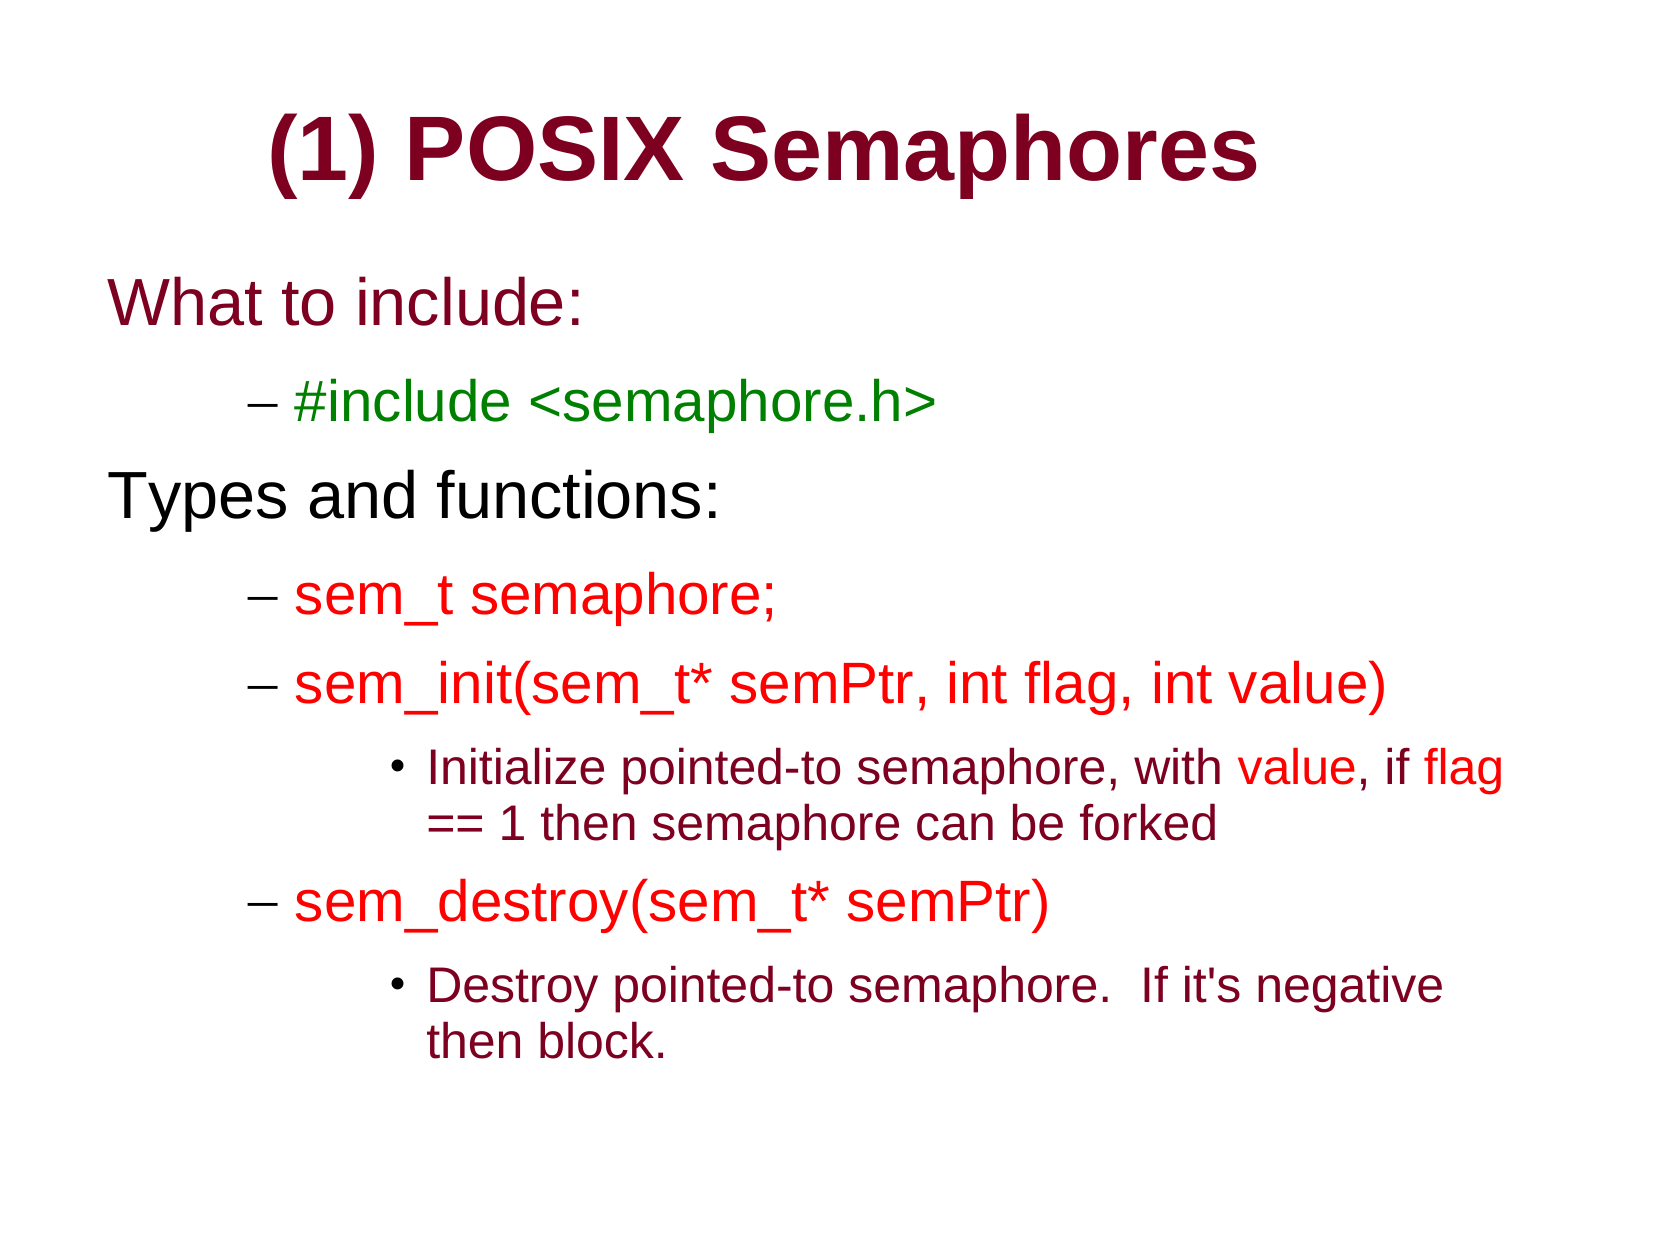

# (1) POSIX Semaphores
What to include:
#include <semaphore.h>
Types and functions:
sem_t semaphore;
sem_init(sem_t* semPtr, int flag, int value)
Initialize pointed-to semaphore, with value, if flag == 1 then semaphore can be forked
sem_destroy(sem_t* semPtr)
Destroy pointed-to semaphore. If it's negative then block.